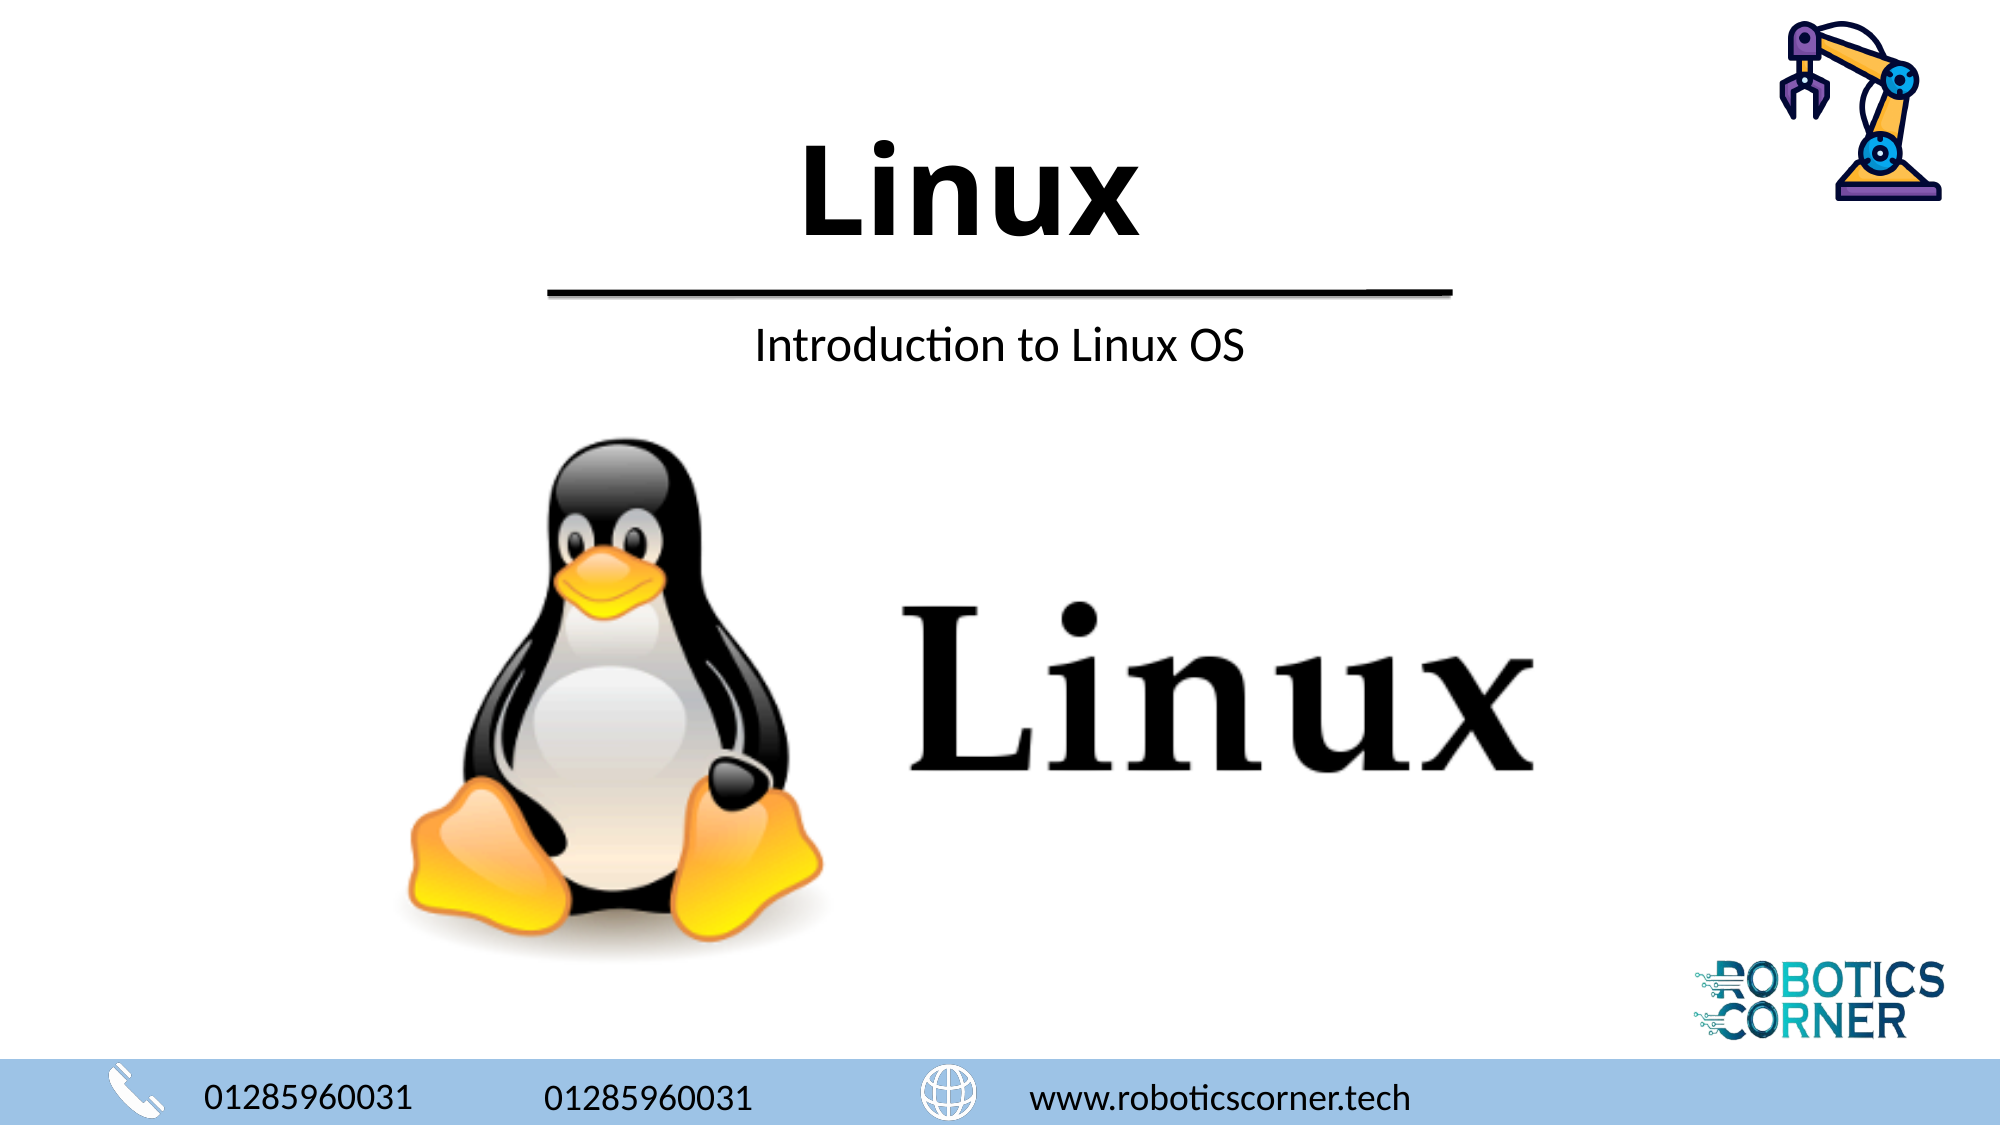

Linux
Introduction to Linux OS
01285960031
01285960031
www.roboticscorner.tech